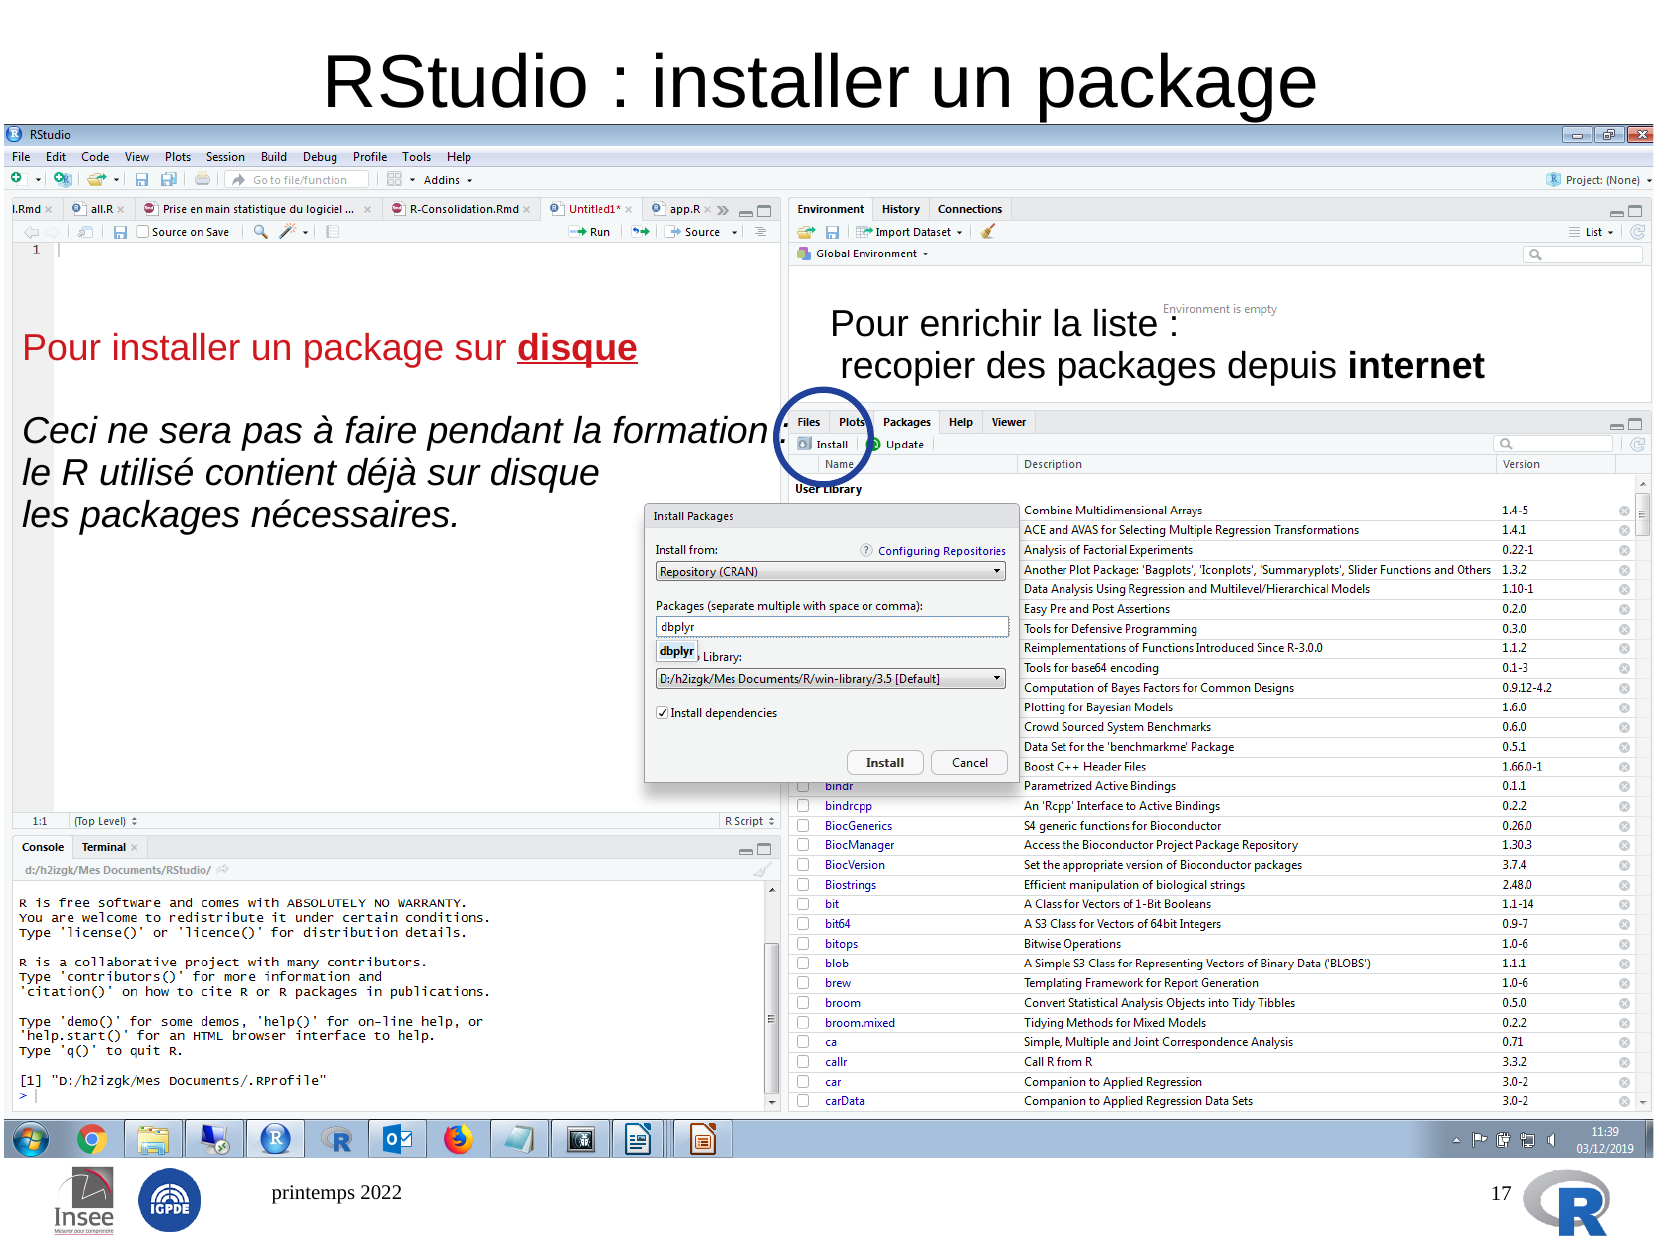

# RStudio : installer un package
Pour enrichir la liste :
 recopier des packages depuis internet
Pour installer un package sur disque
Ceci ne sera pas à faire pendant la formation :
le R utilisé contient déjà sur disque
les packages nécessaires.
printemps 2022
17